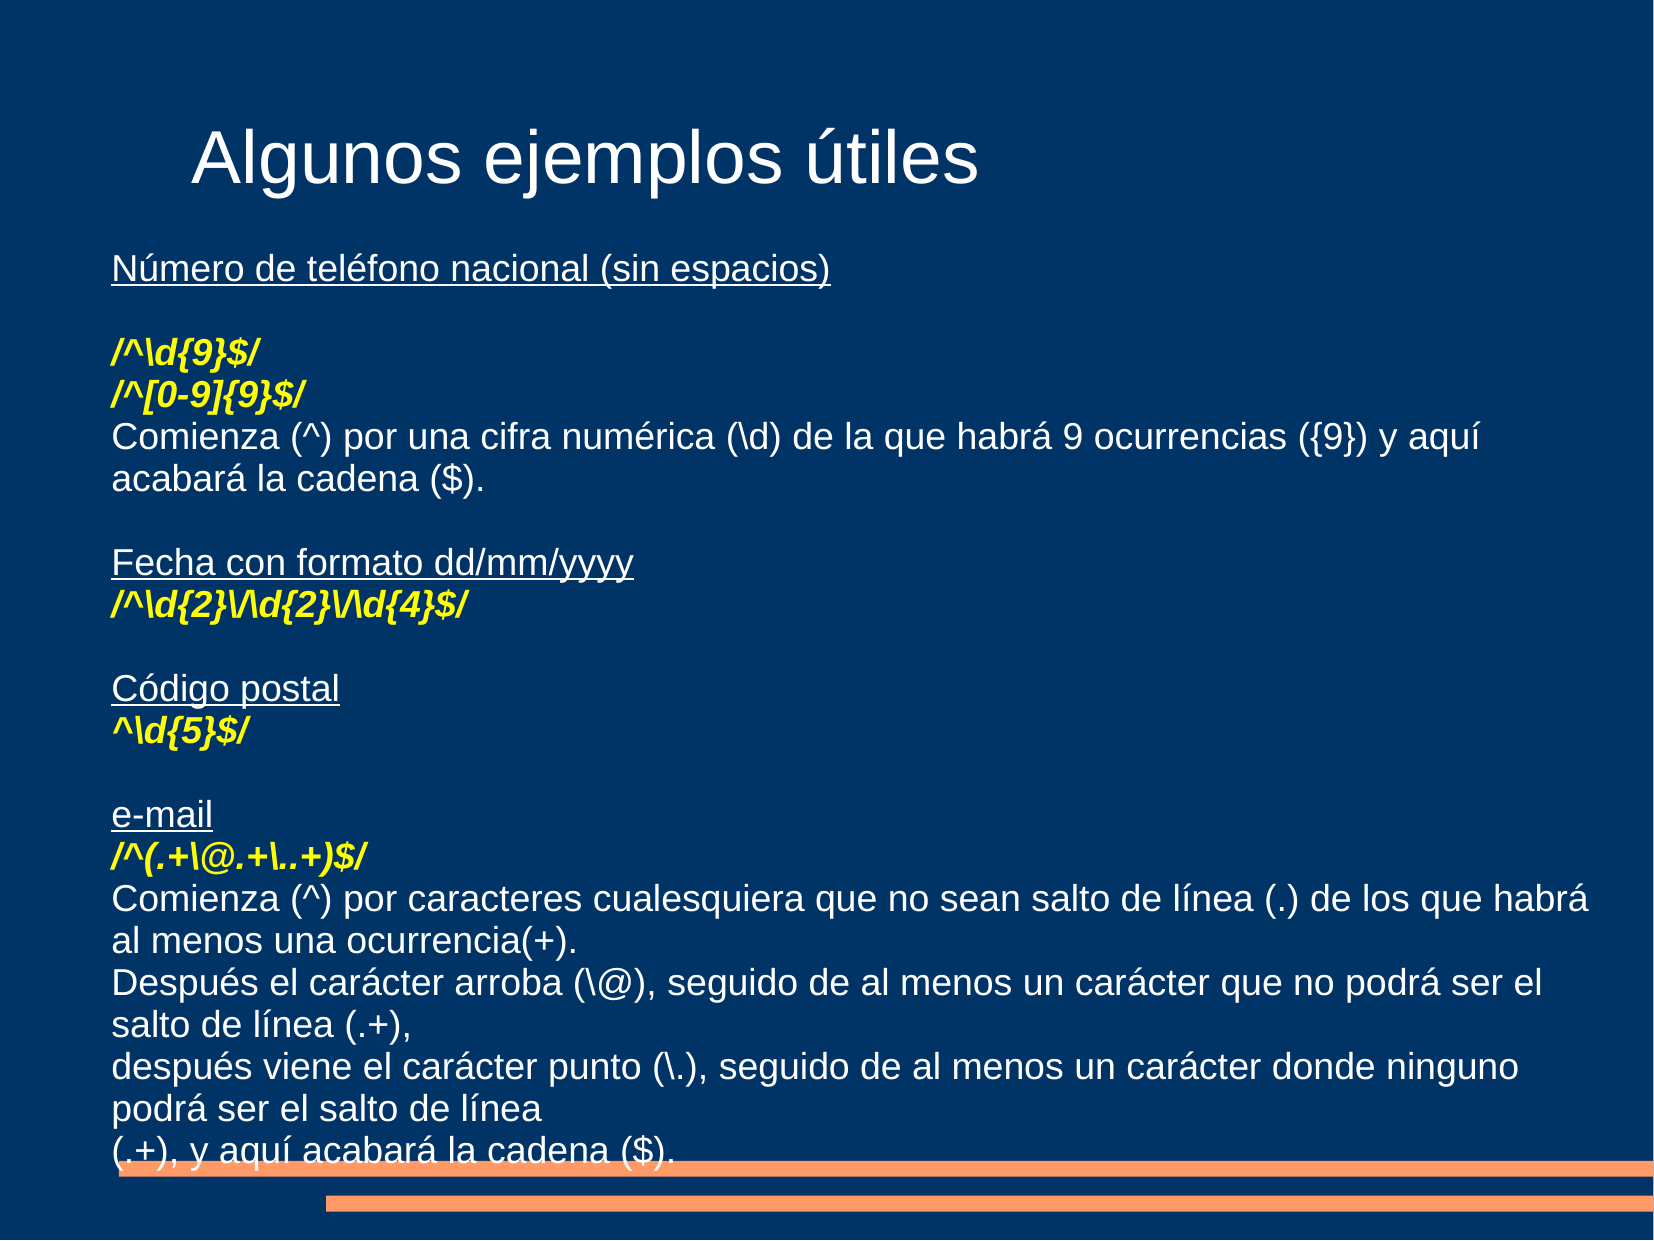

Algunos ejemplos útiles
Número de teléfono nacional (sin espacios)
/^\d{9}$/
/^[0-9]{9}$/
Comienza (^) por una cifra numérica (\d) de la que habrá 9 ocurrencias ({9}) y aquí acabará la cadena ($).
Fecha con formato dd/mm/yyyy
/^\d{2}\/\d{2}\/\d{4}$/
Código postal
^\d{5}$/
e-mail
/^(.+\@.+\..+)$/
Comienza (^) por caracteres cualesquiera que no sean salto de línea (.) de los que habrá al menos una ocurrencia(+).
Después el carácter arroba (\@), seguido de al menos un carácter que no podrá ser el salto de línea (.+),
después viene el carácter punto (\.), seguido de al menos un carácter donde ninguno podrá ser el salto de línea
(.+), y aquí acabará la cadena ($).